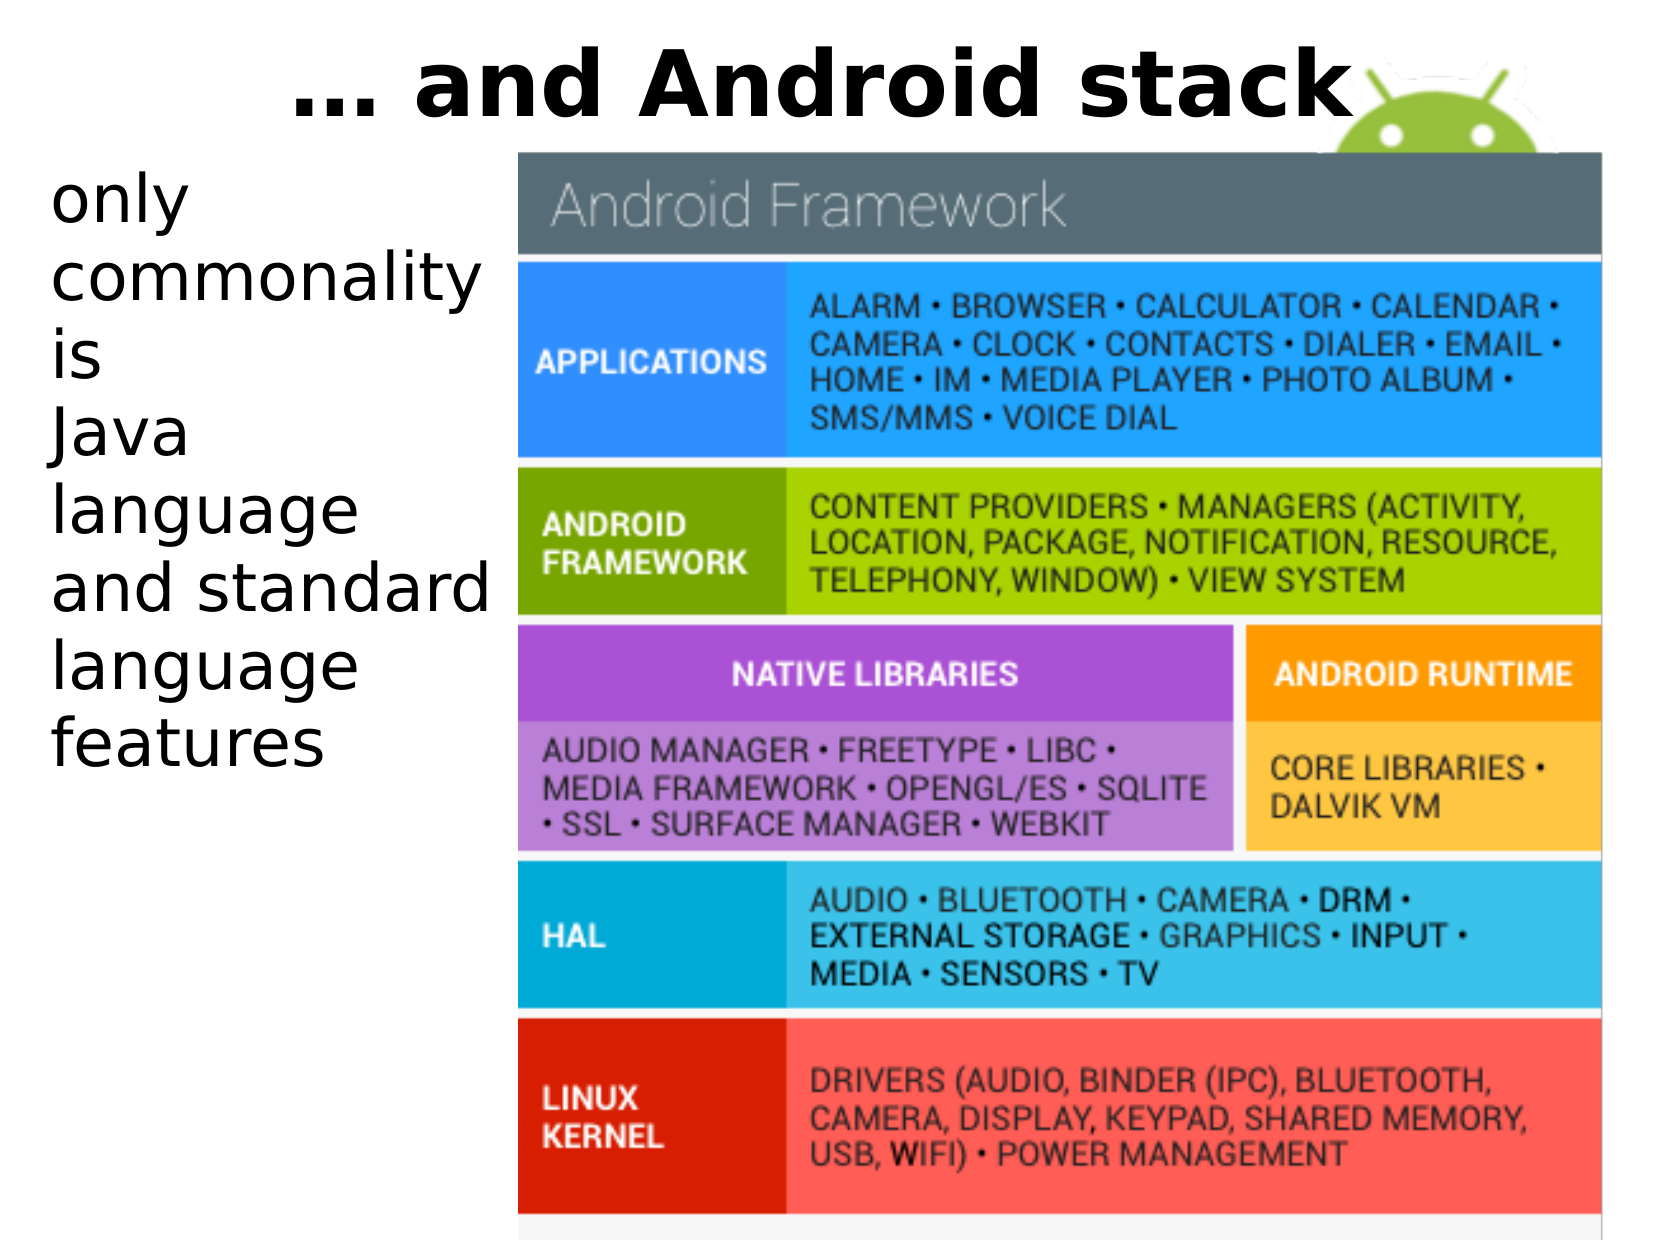

# … and Android stack
only
commonality is
Java language
and standard language
features